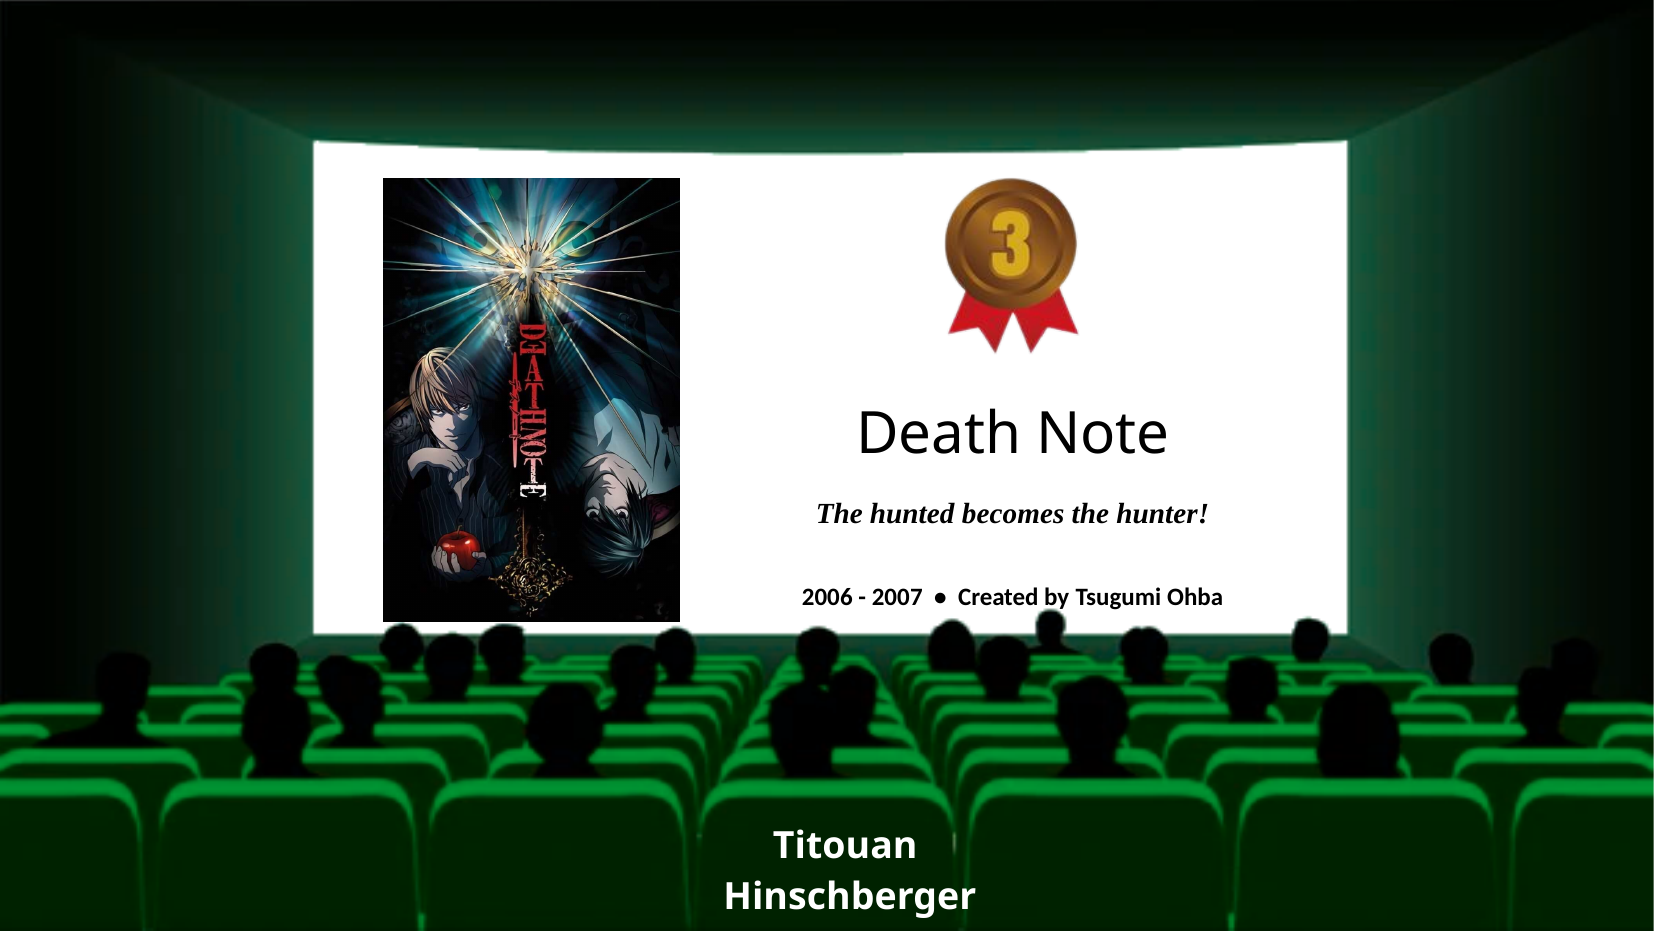

Death Note
The hunted becomes the hunter!
2006 - 2007 • Created by Tsugumi Ohba